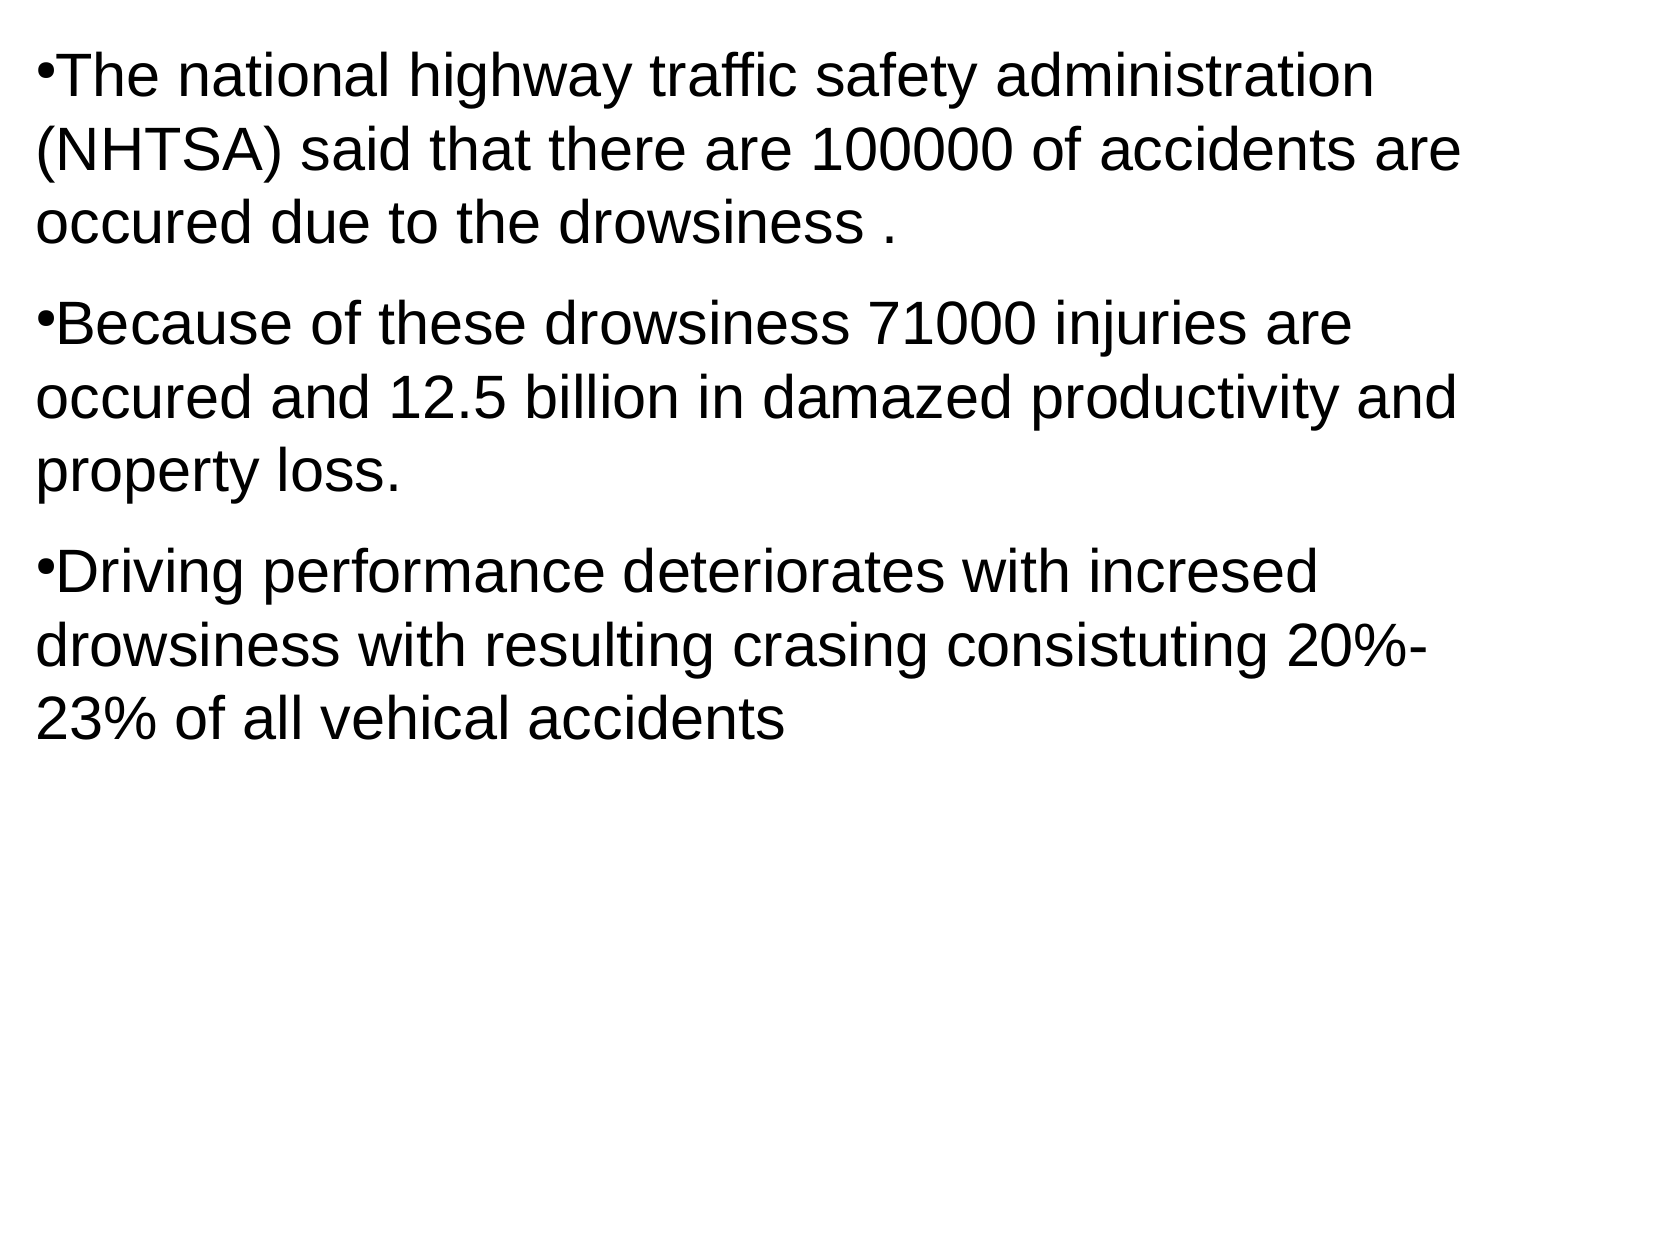

# The national highway traffic safety administration (NHTSA) said that there are 100000 of accidents are occured due to the drowsiness .
Because of these drowsiness 71000 injuries are occured and 12.5 billion in damazed productivity and property loss.
Driving performance deteriorates with incresed drowsiness with resulting crasing consistuting 20%-23% of all vehical accidents